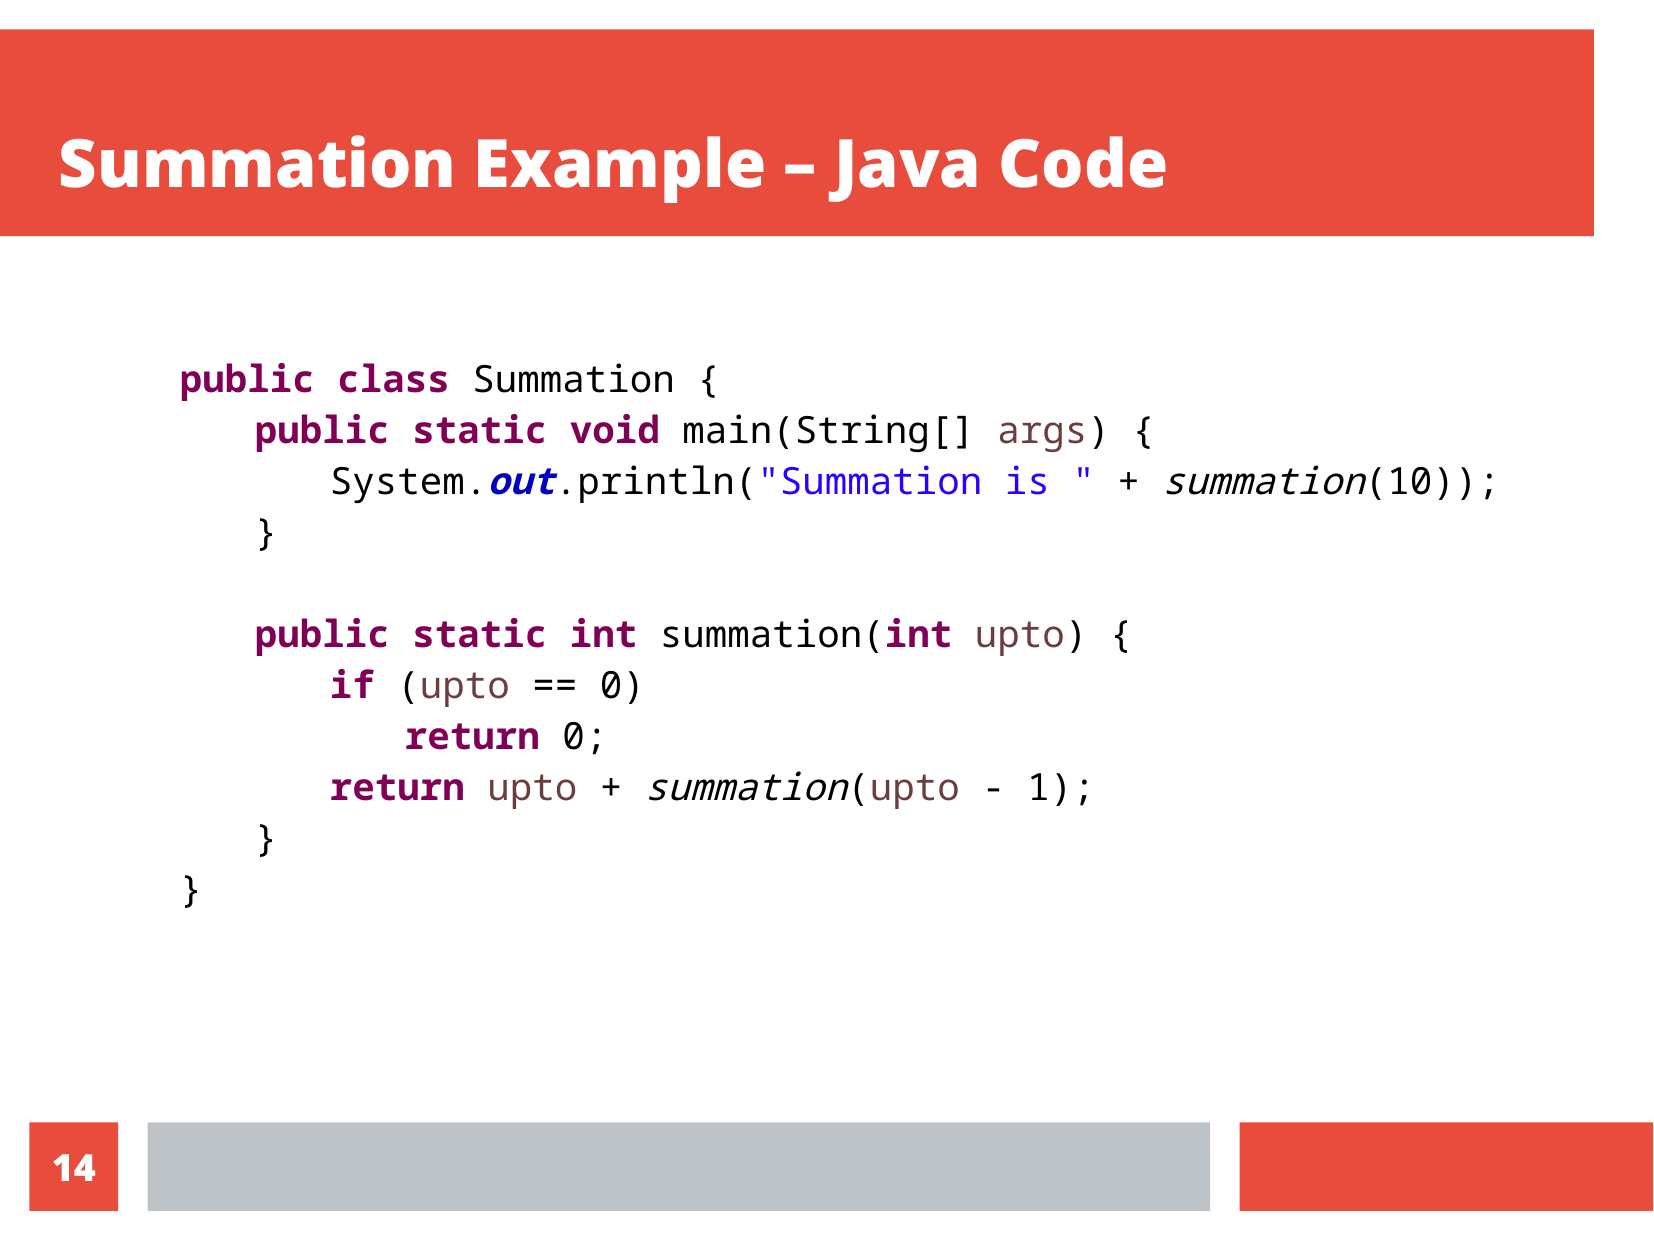

# Summation Example – Java Code
public class Summation {
	public static void main(String[] args) {
		System.out.println("Summation is " + summation(10));
	}
	public static int summation(int upto) {
		if (upto == 0)
			return 0;
		return upto + summation(upto - 1);
	}
}
14